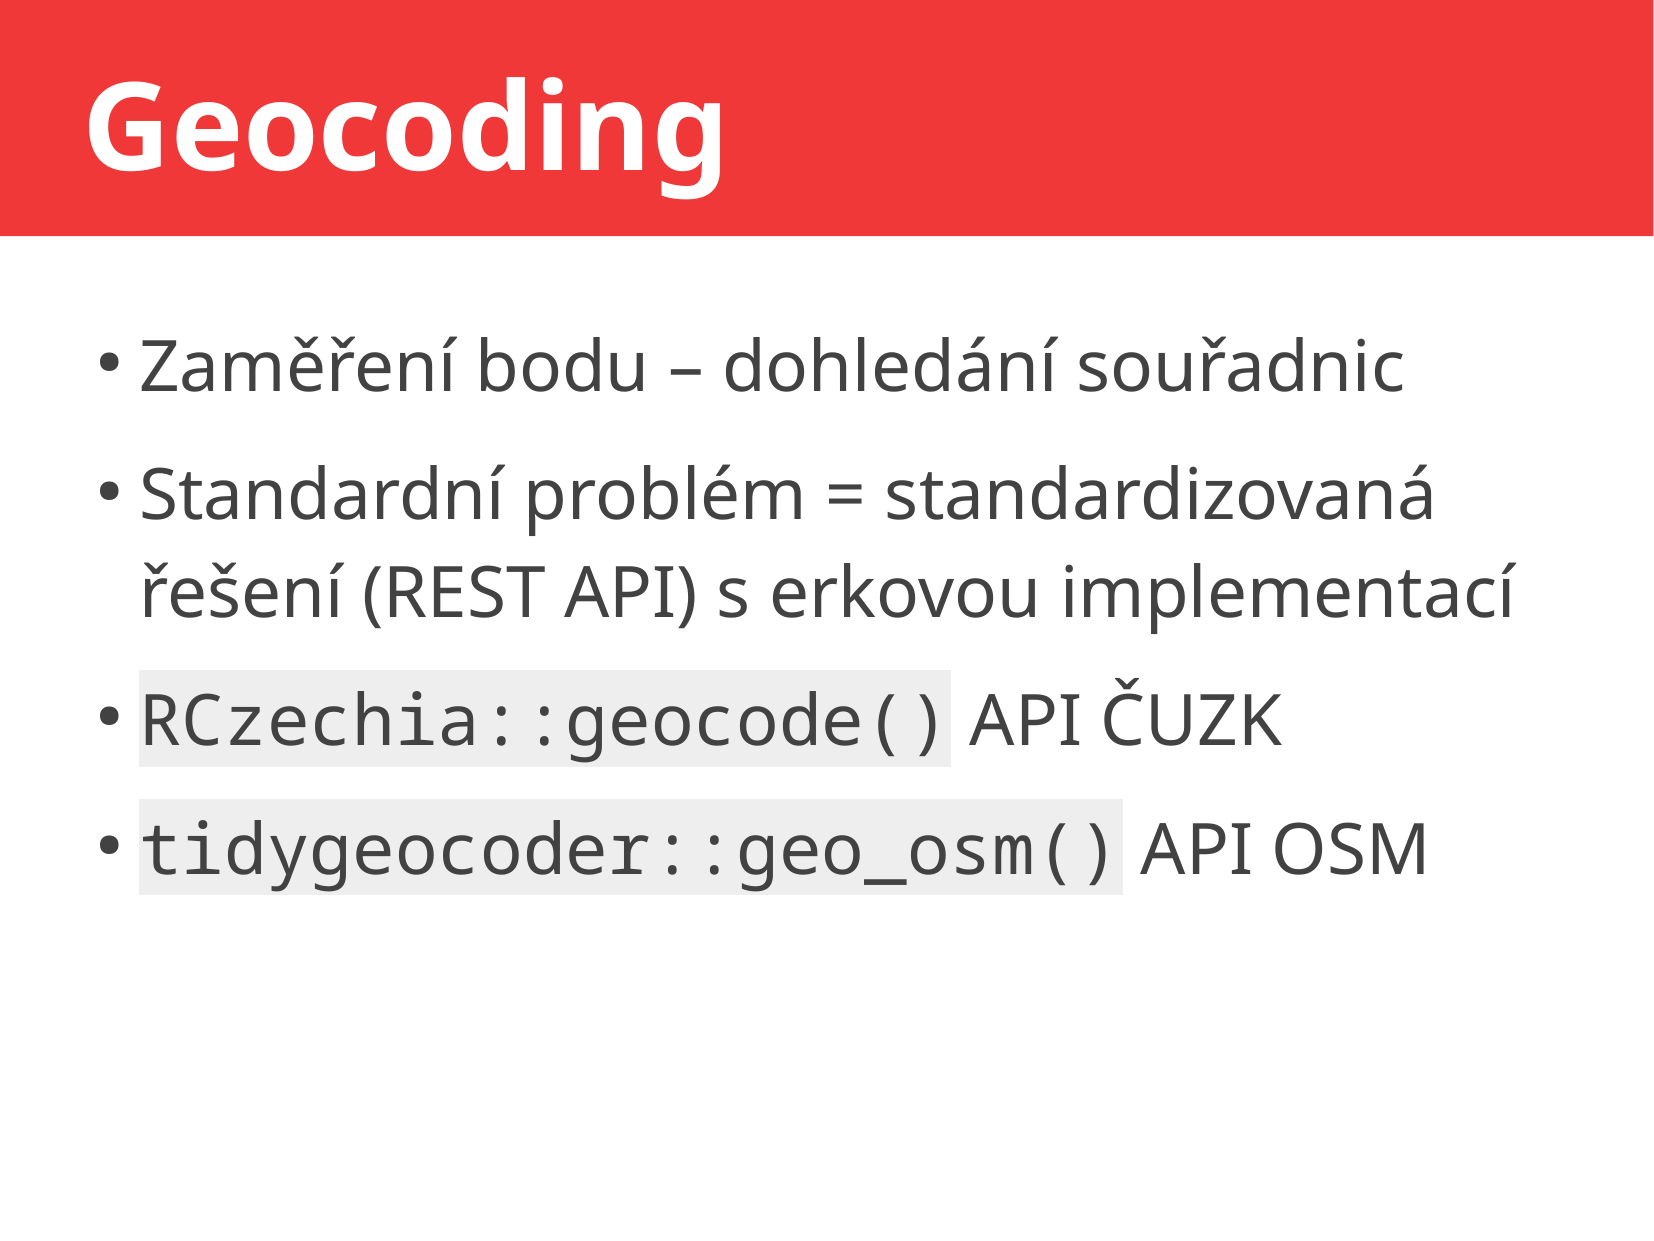

# Geocoding
Zaměření bodu – dohledání souřadnic
Standardní problém = standardizovaná řešení (REST API) s erkovou implementací
RCzechia::geocode() API ČUZK
tidygeocoder::geo_osm() API OSM